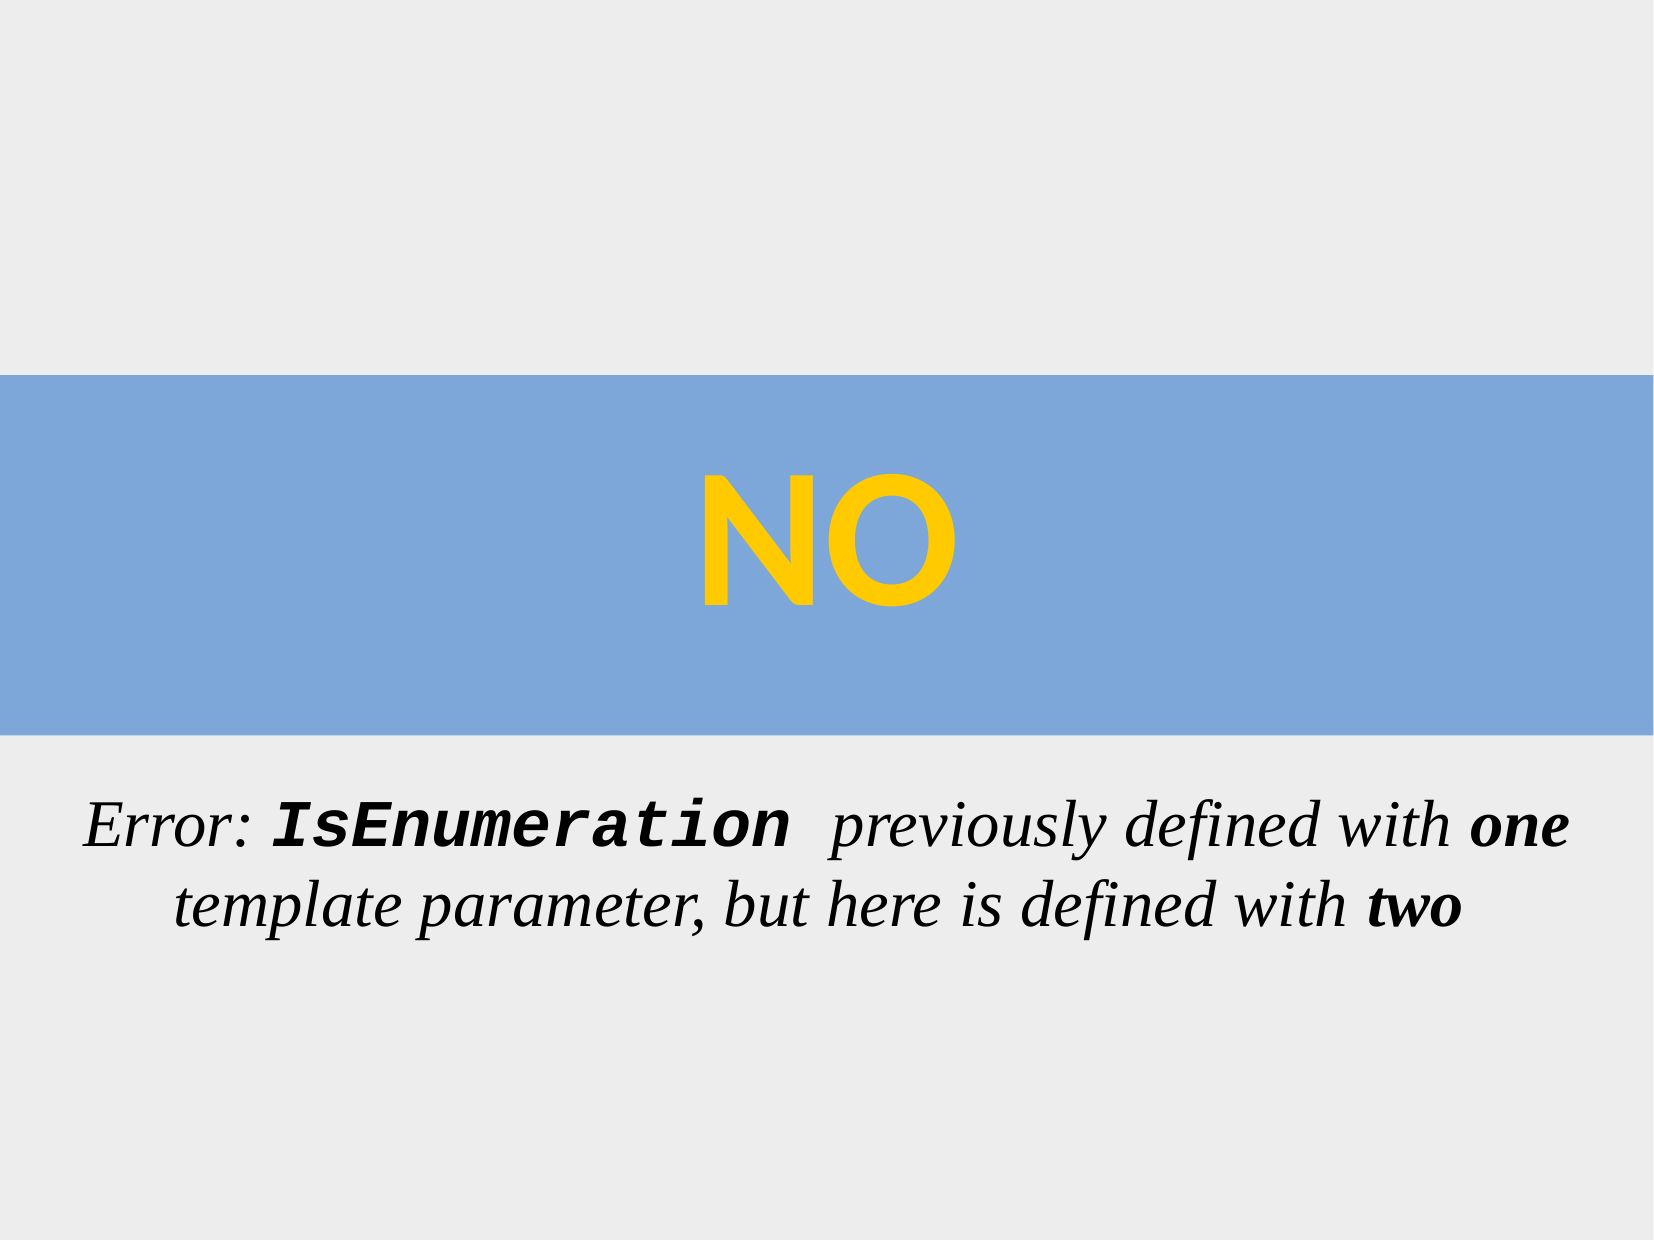

NO
Error: IsEnumeration previously defined with one template parameter, but here is defined with two